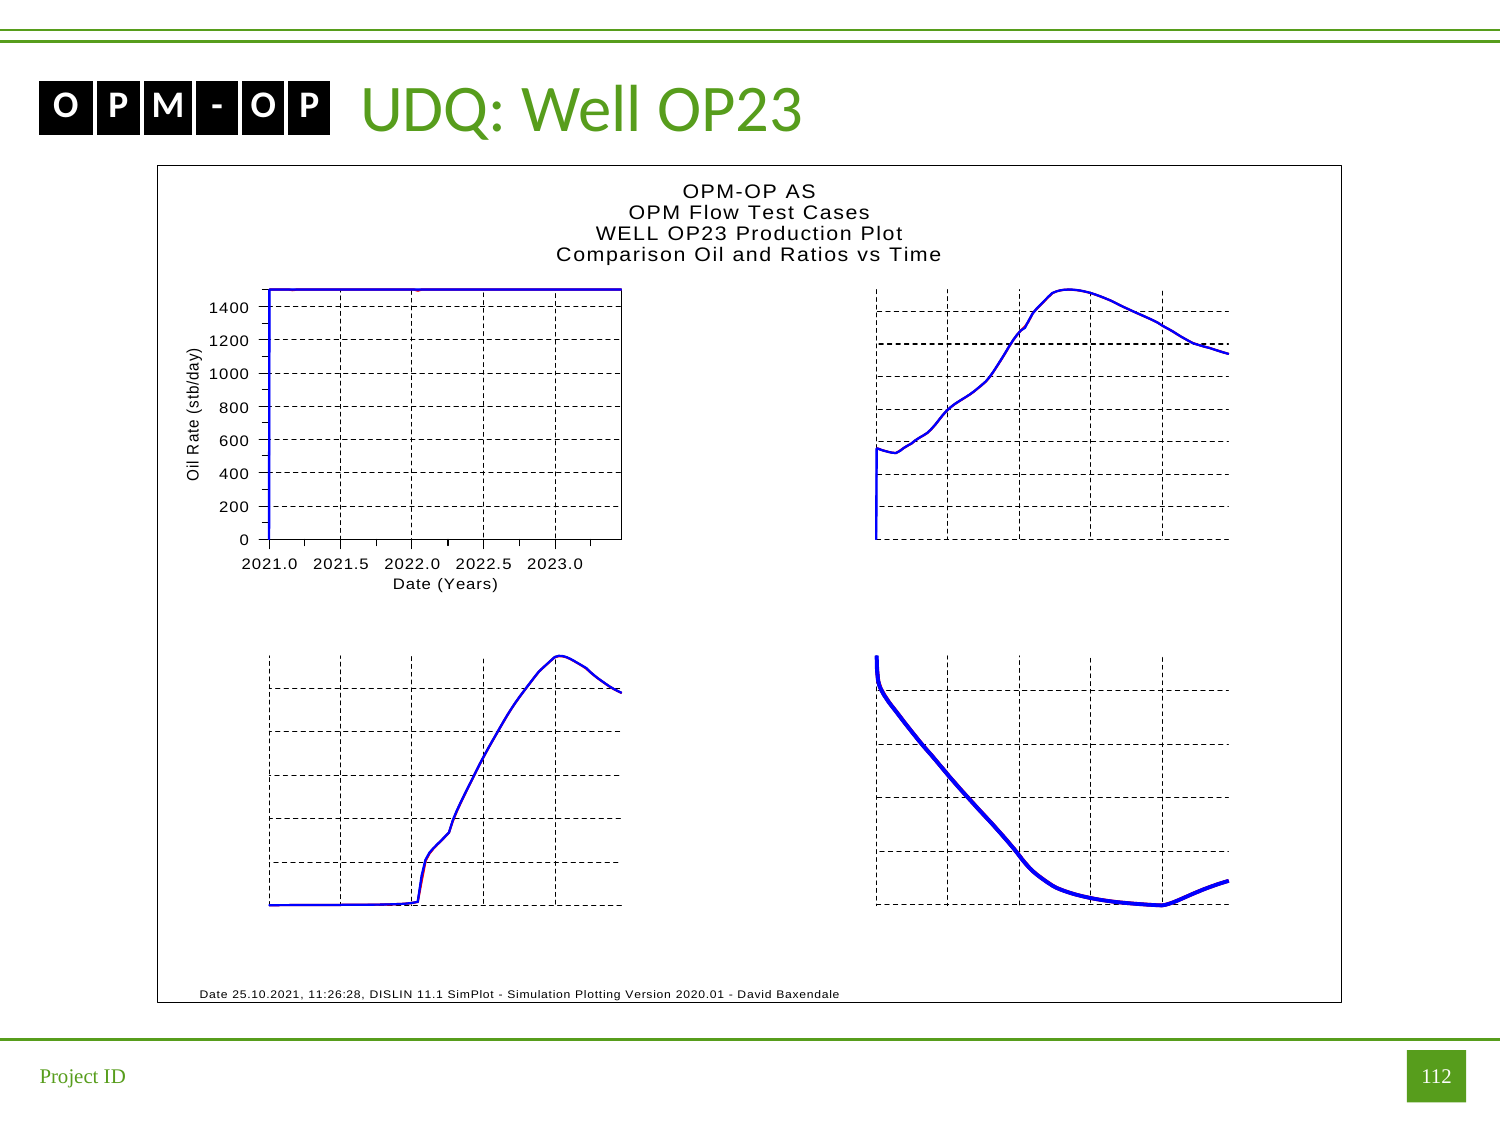

# UDQ: well OP23
Project ID
112